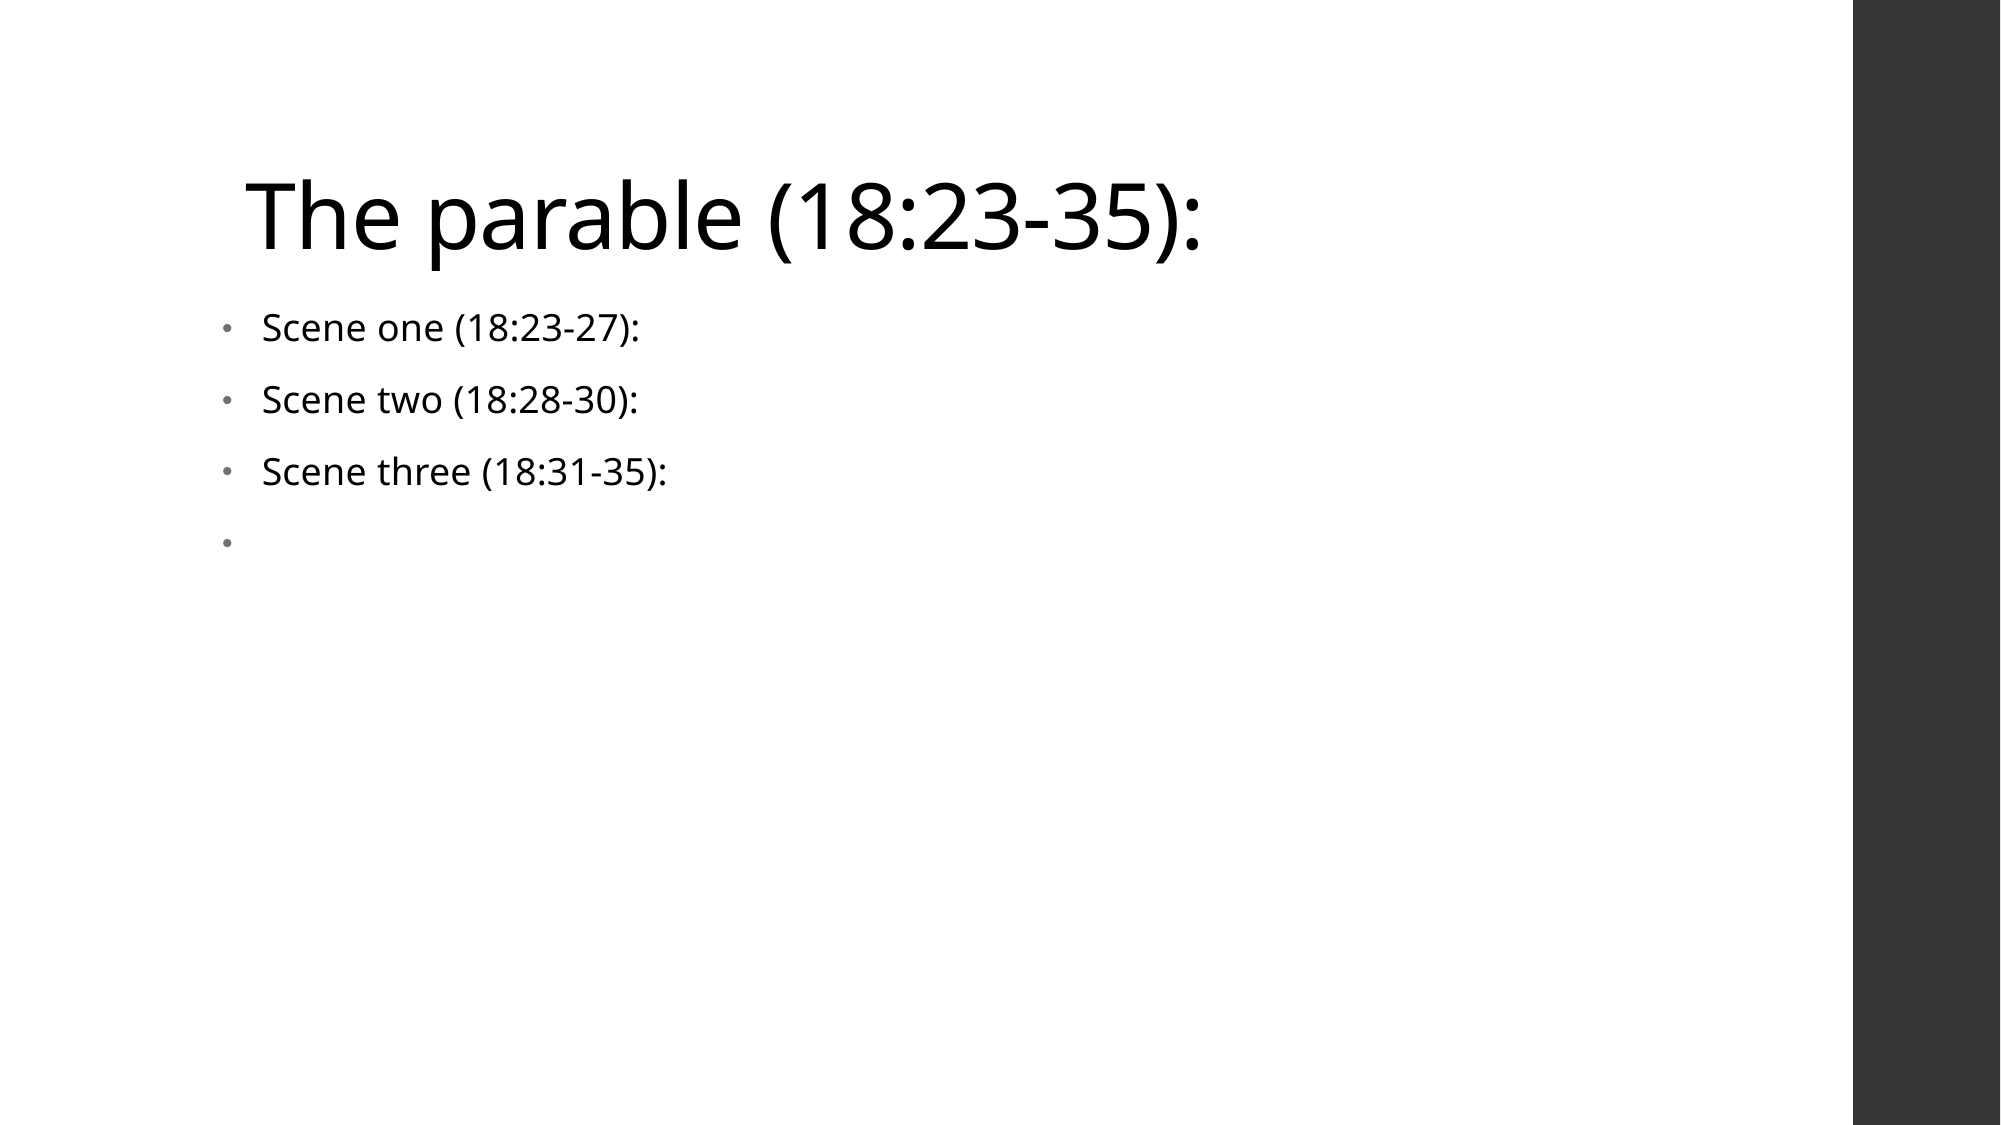

# The parable (18:23-35):
 Scene one (18:23-27):
 Scene two (18:28-30):
 Scene three (18:31-35):